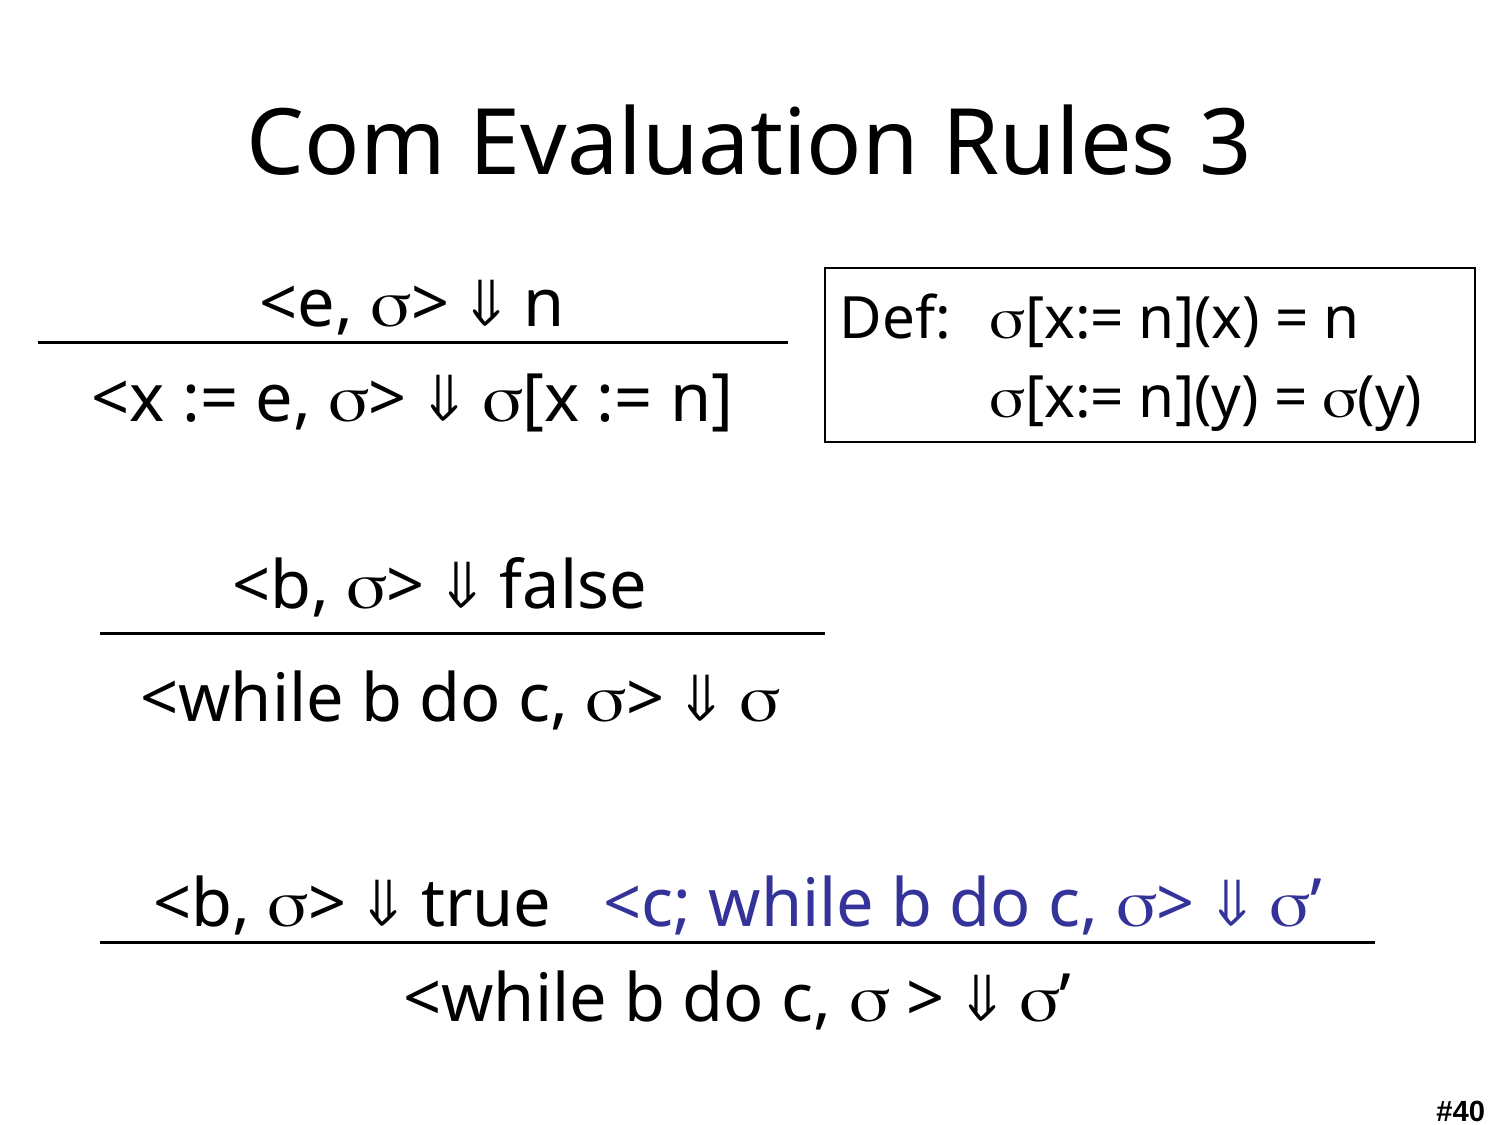

# Com Evaluation Rules 3
<e, >  n
<x := e, >  [x := n]
Def:	[x:= n](x) = n
	[x:= n](y) = (y)
<b, >  false
<while b do c, >  
<b, >  true <c; while b do c, >  ’
<while b do c,  >  ’
40